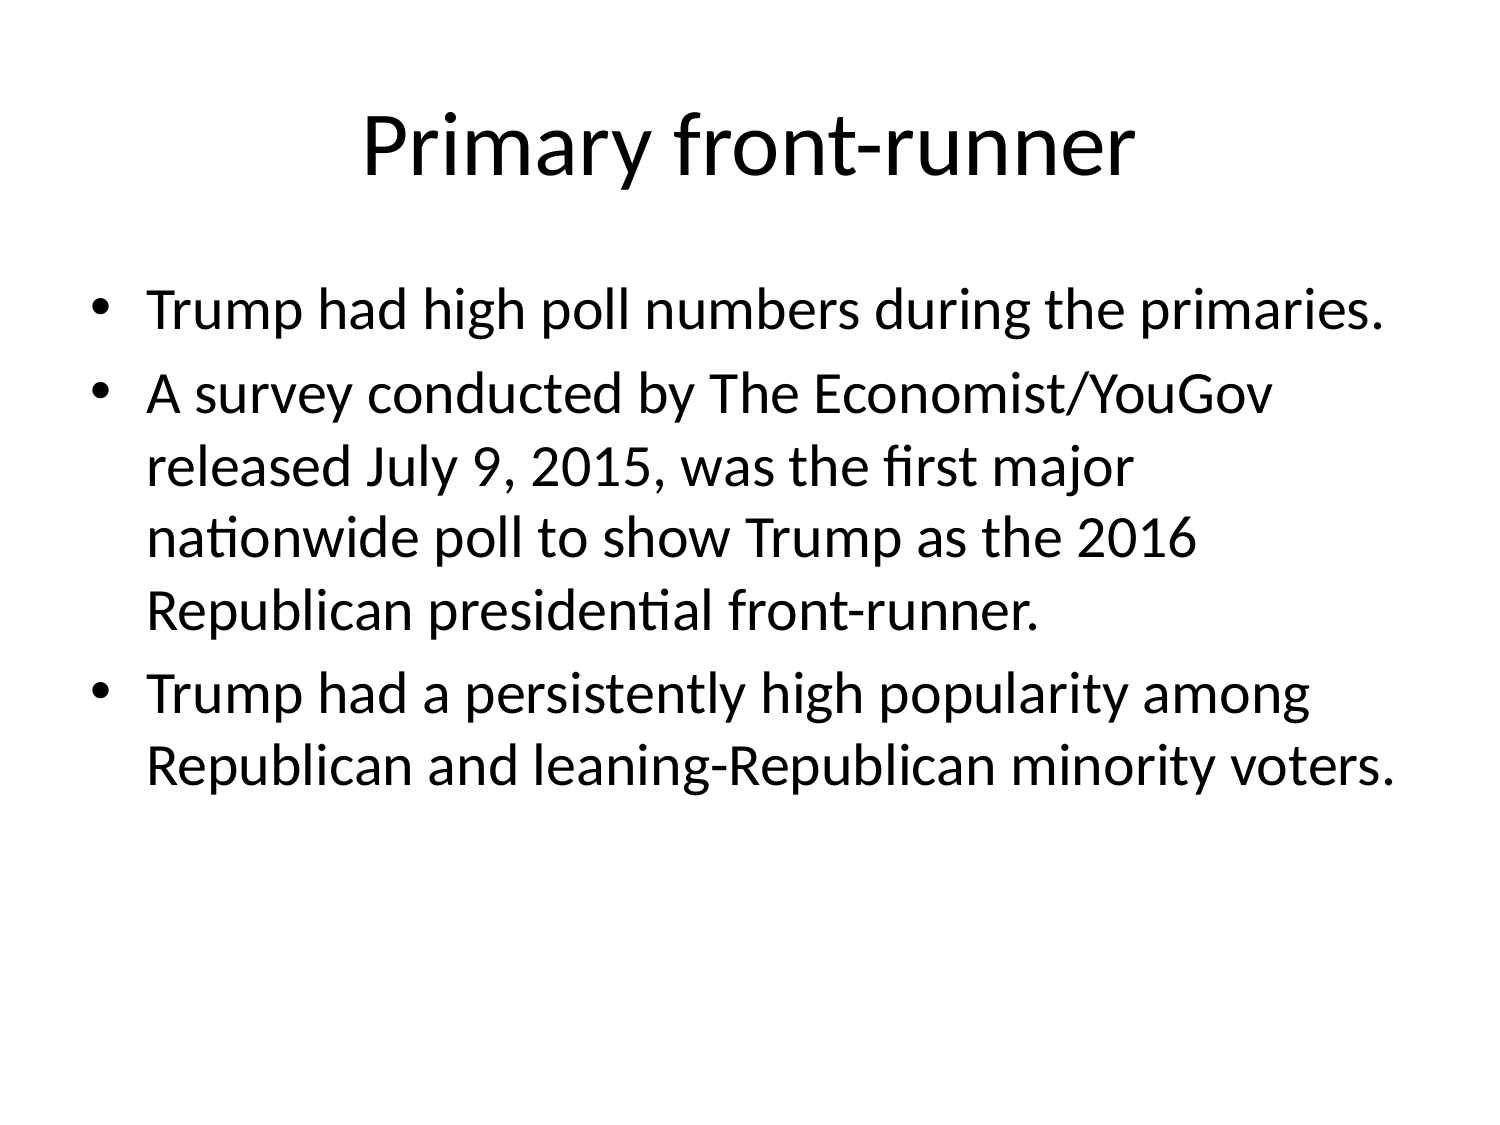

# Primary front-runner
Trump had high poll numbers during the primaries.
A survey conducted by The Economist/YouGov released July 9, 2015, was the first major nationwide poll to show Trump as the 2016 Republican presidential front-runner.
Trump had a persistently high popularity among Republican and leaning-Republican minority voters.